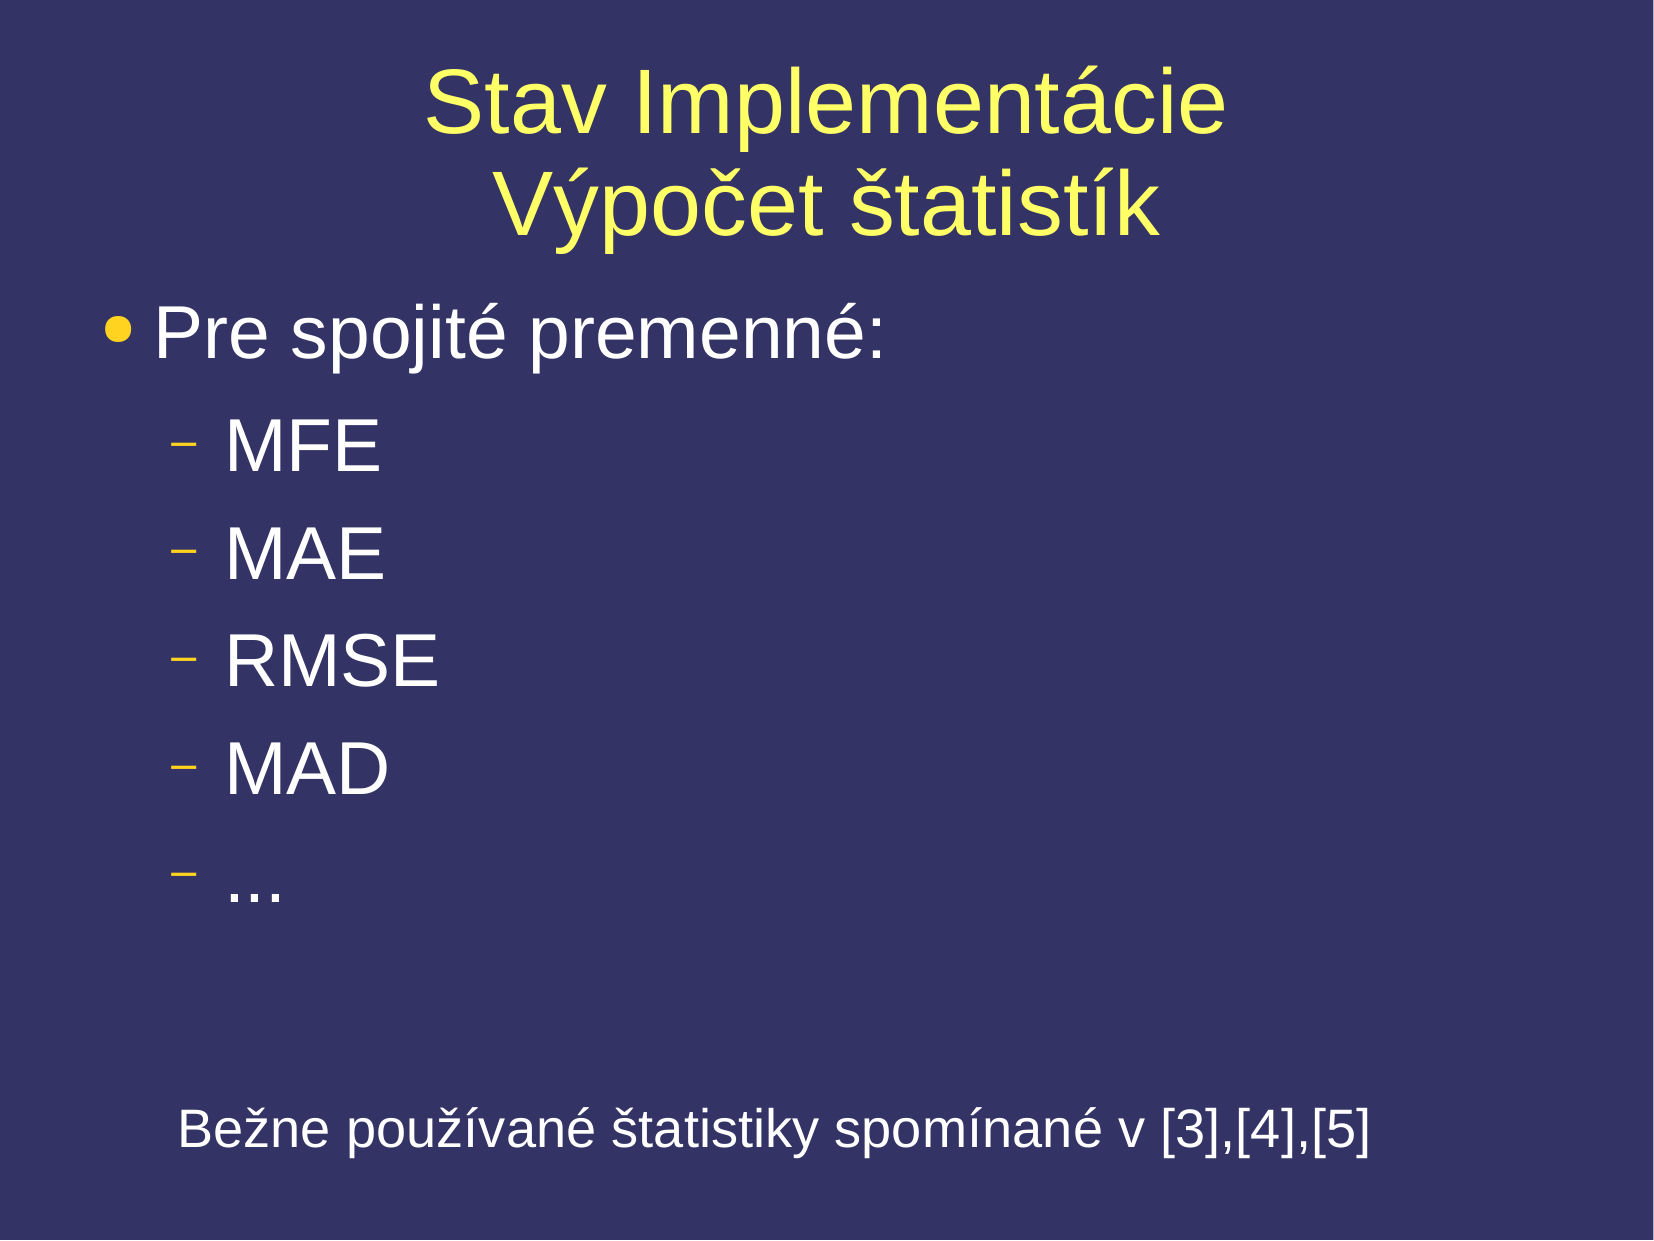

# Stav Implementácie Výpočet štatistík
Pre spojité premenné:
MFE
MAE
RMSE
MAD
...
Bežne používané štatistiky spomínané v [3],[4],[5]